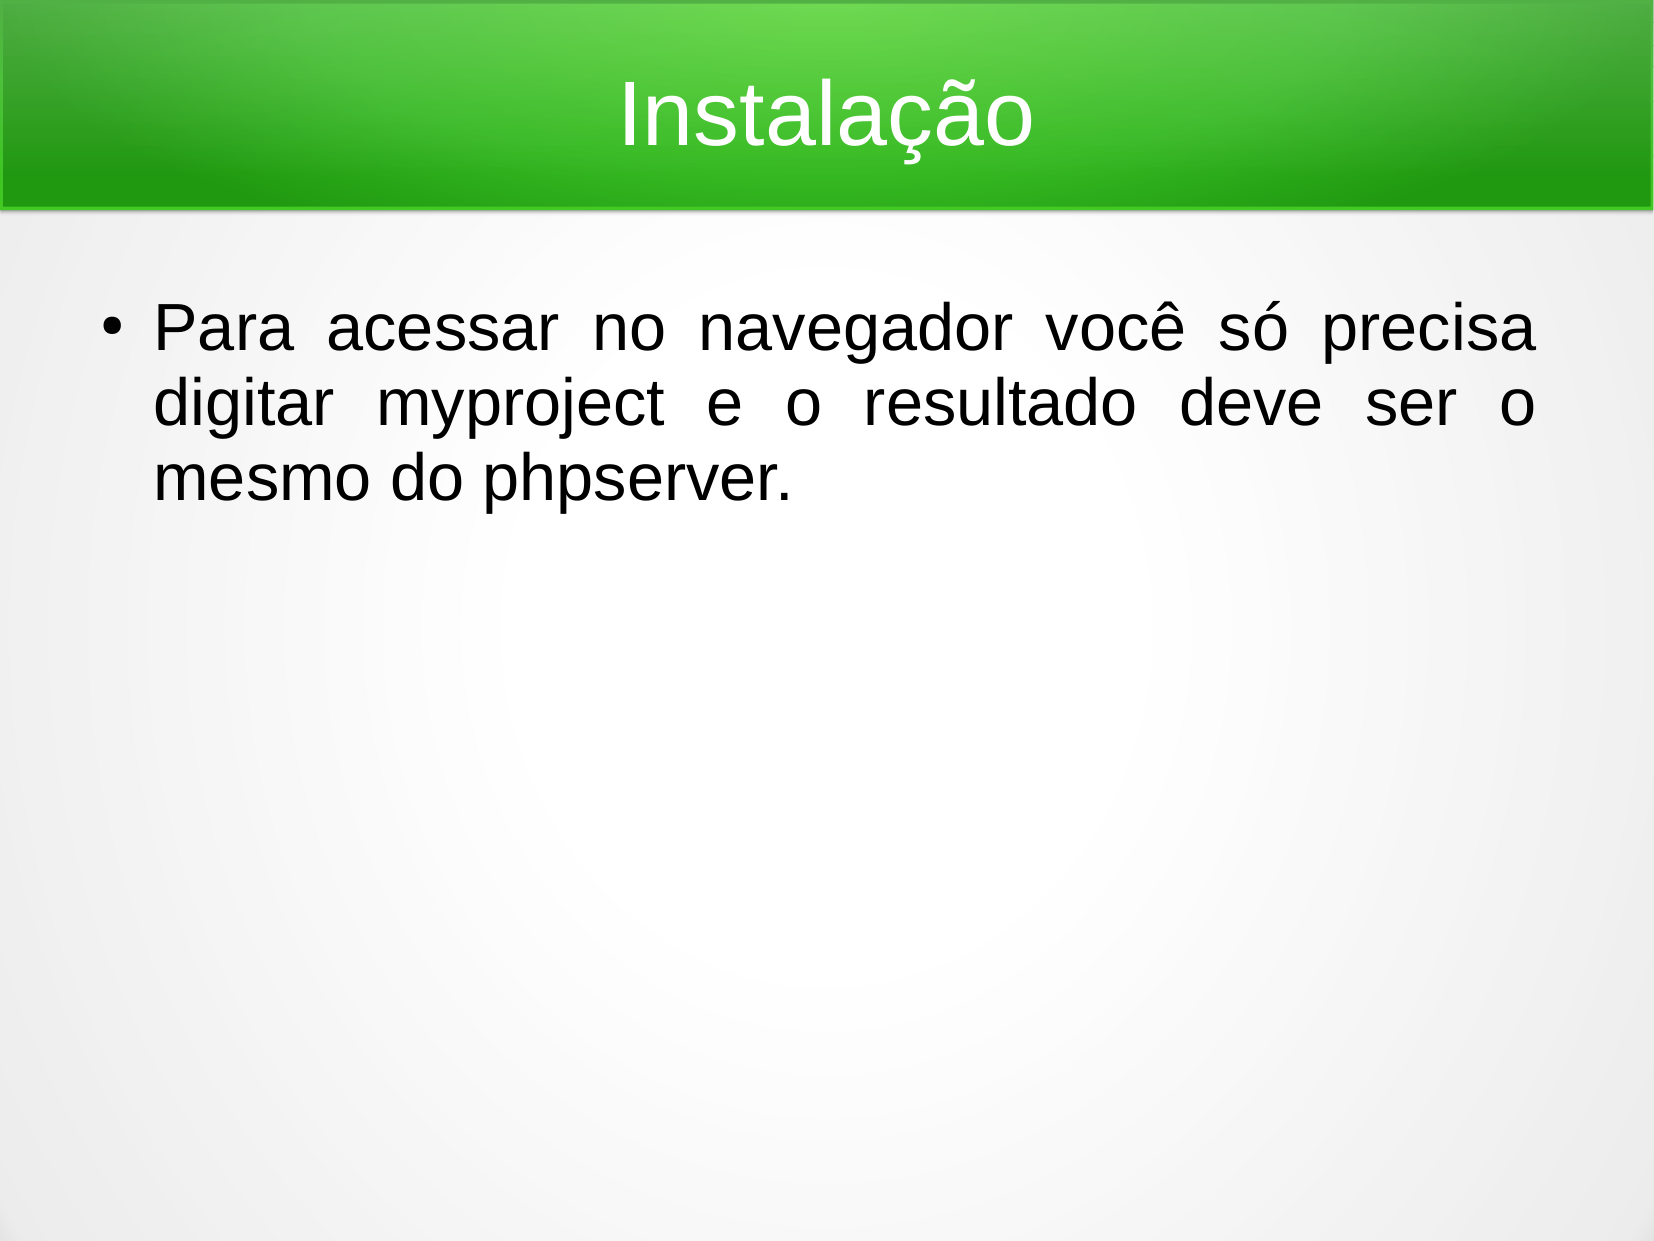

# Instalação
Para acessar no navegador você só precisa digitar myproject e o resultado deve ser o mesmo do phpserver.